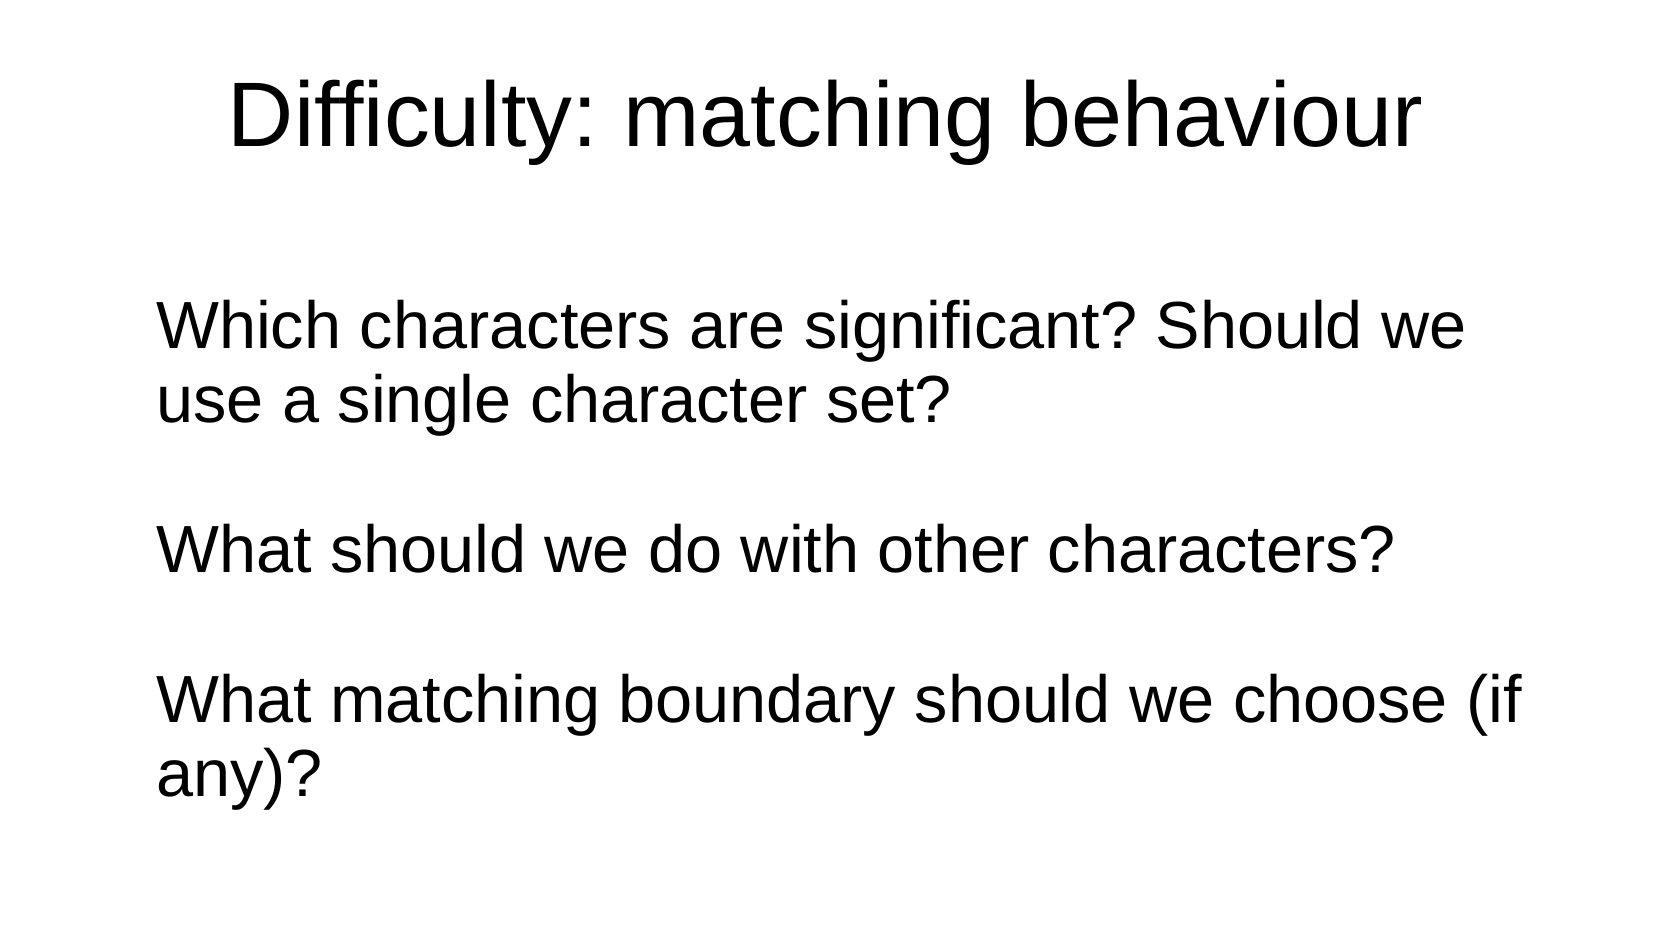

# Difficulty: matching behaviour
Which characters are significant? Should we use a single character set?
What should we do with other characters?
What matching boundary should we choose (if any)?